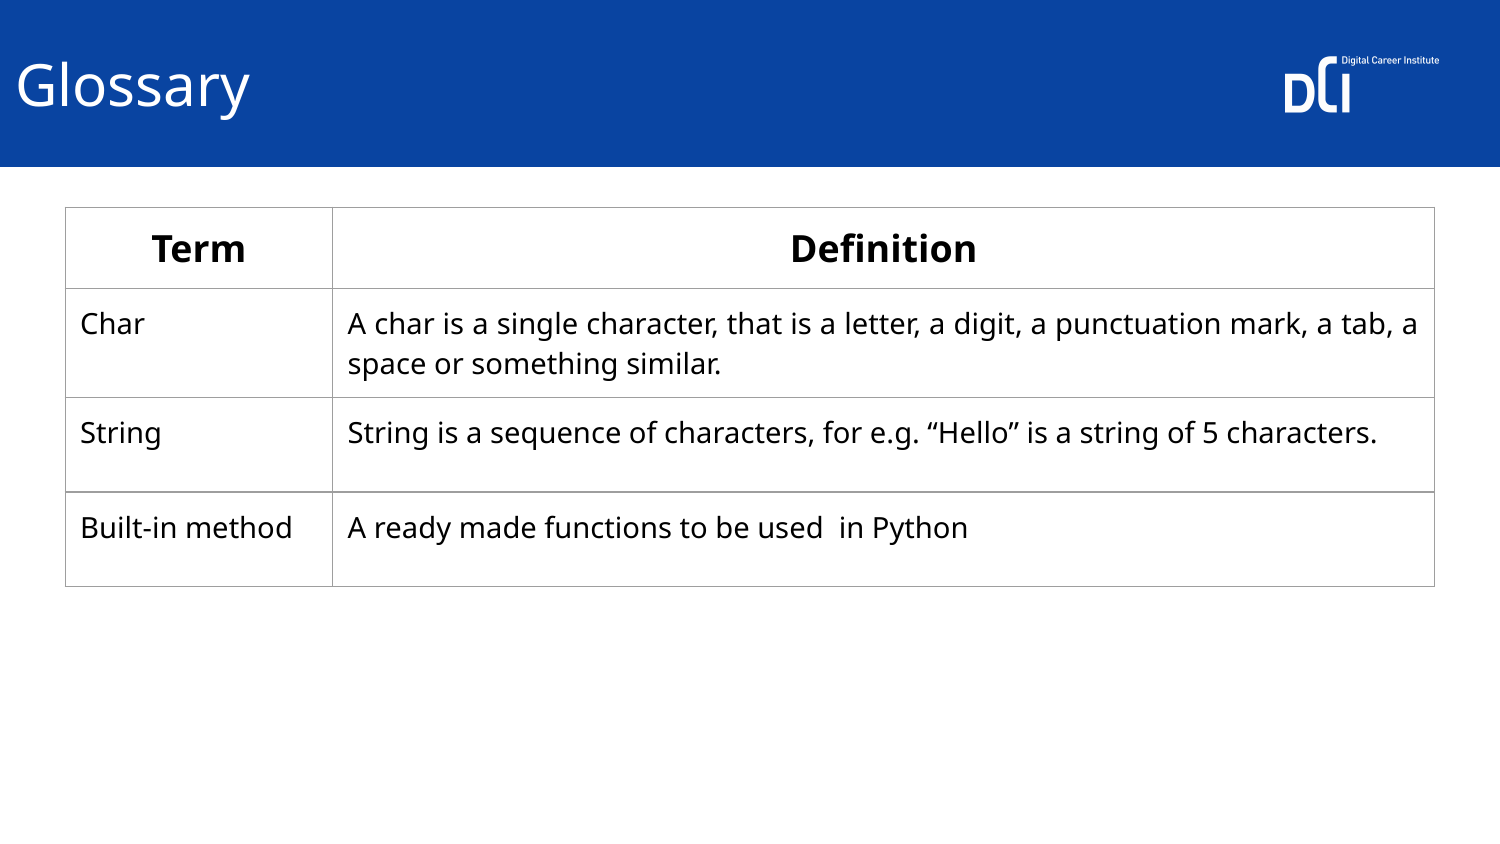

# Glossary
| Term | Definition |
| --- | --- |
| Char | A char is a single character, that is a letter, a digit, a punctuation mark, a tab, a space or something similar. |
| String | String is a sequence of characters, for e.g. “Hello” is a string of 5 characters. |
| Built-in method | A ready made functions to be used in Python |